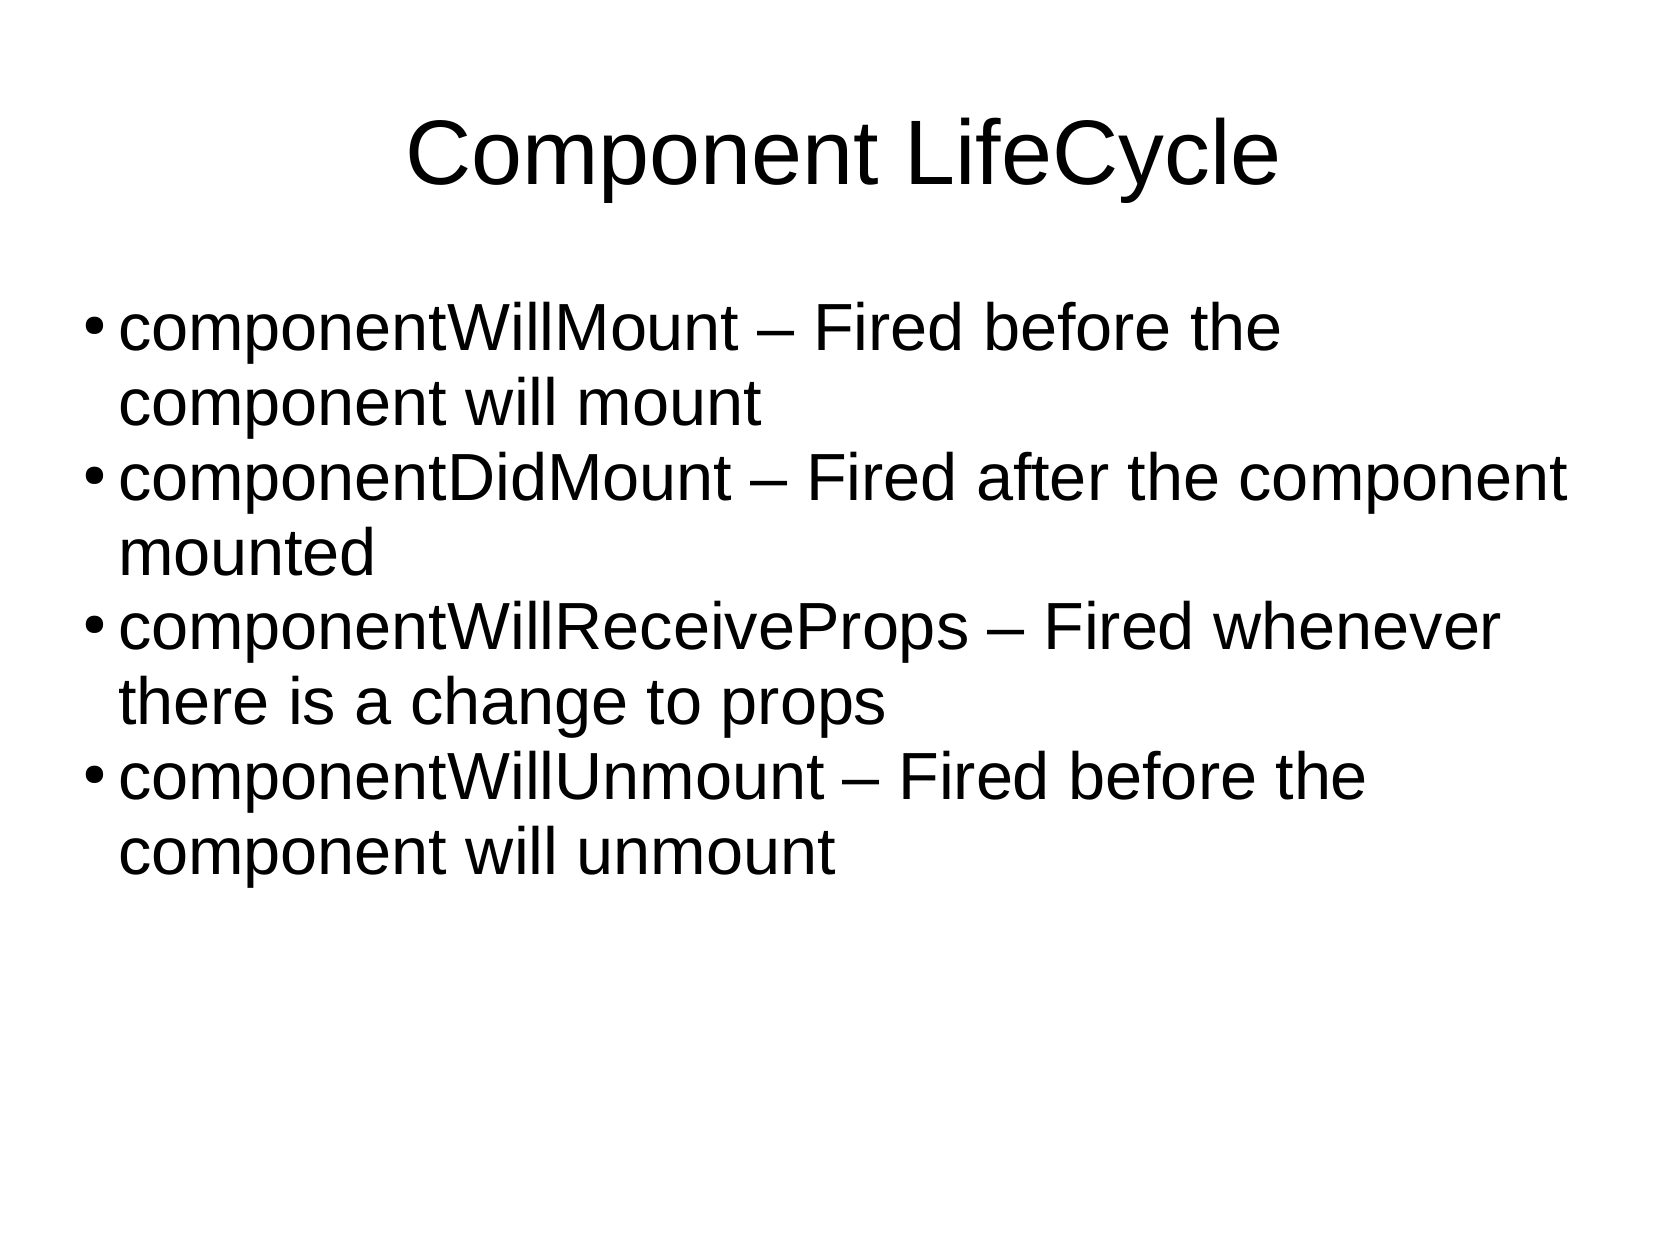

# Component LifeCycle
componentWillMount – Fired before the component will mount
componentDidMount – Fired after the component mounted
componentWillReceiveProps – Fired whenever there is a change to props
componentWillUnmount – Fired before the component will unmount